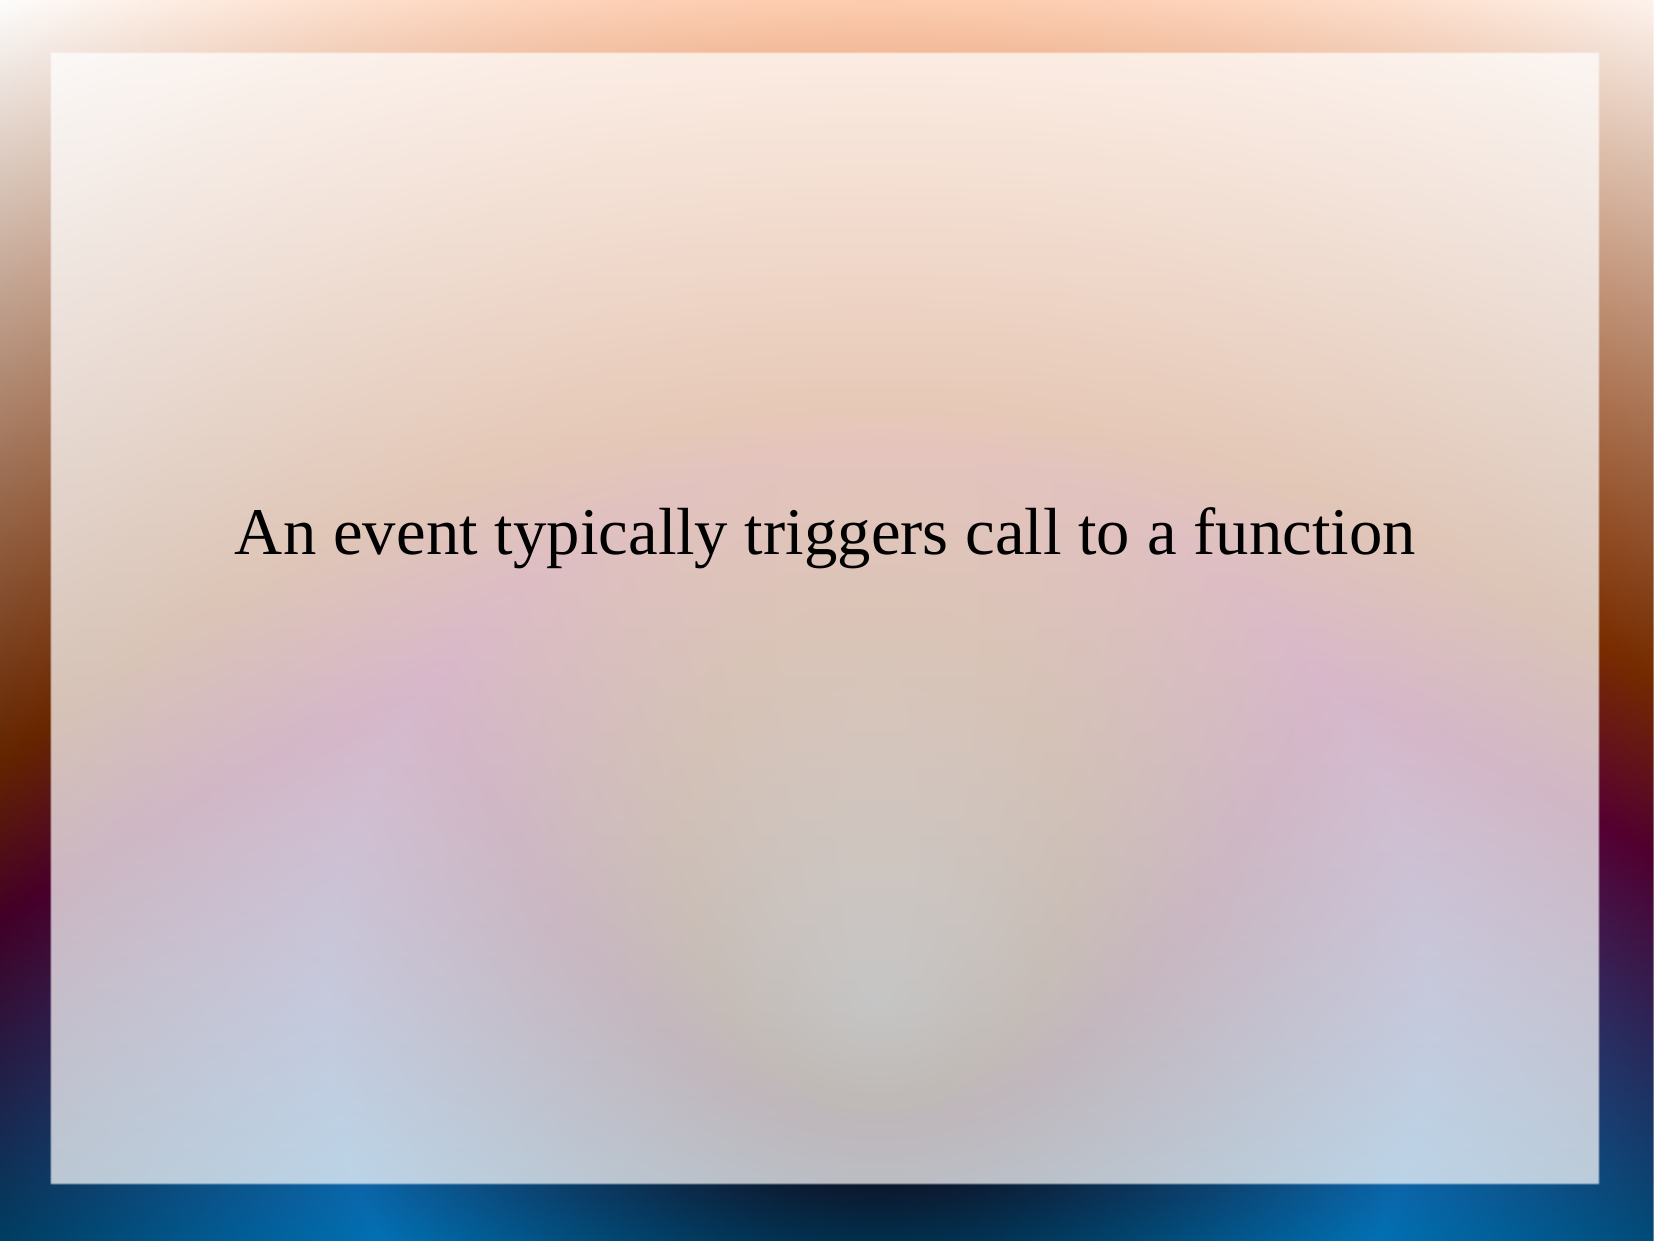

# An event typically triggers call to a function